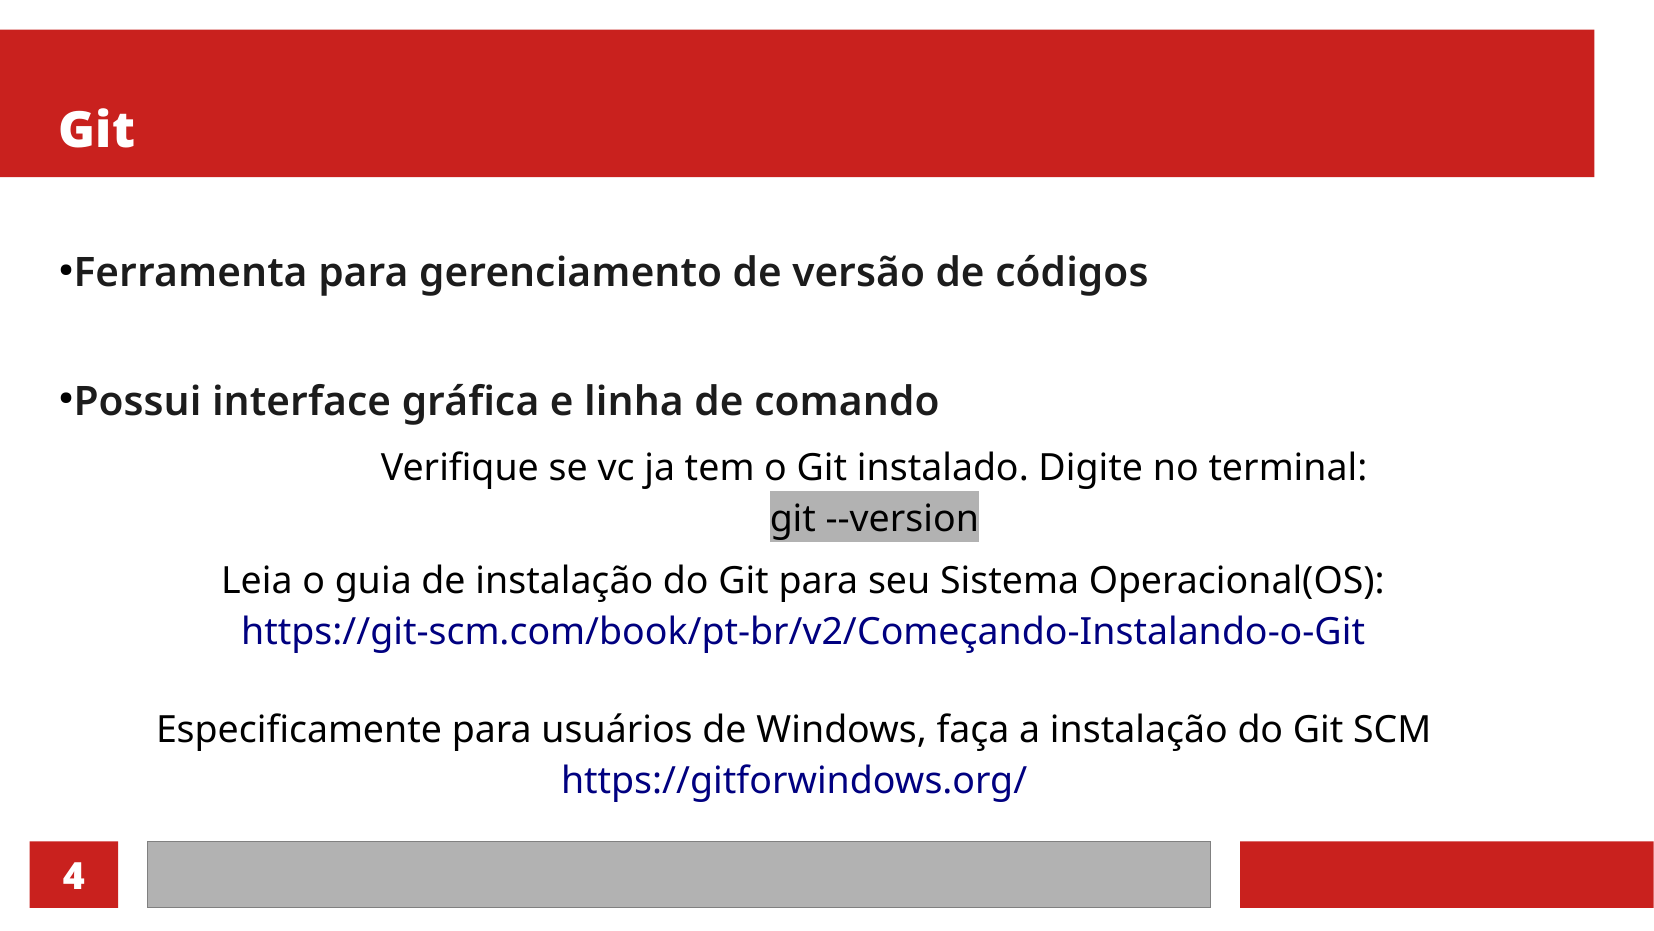

# Git
Ferramenta para gerenciamento de versão de códigos
Possui interface gráfica e linha de comando
Verifique se vc ja tem o Git instalado. Digite no terminal:
git --version
Leia o guia de instalação do Git para seu Sistema Operacional(OS):
https://git-scm.com/book/pt-br/v2/Começando-Instalando-o-Git
Especificamente para usuários de Windows, faça a instalação do Git SCM
https://gitforwindows.org/
4